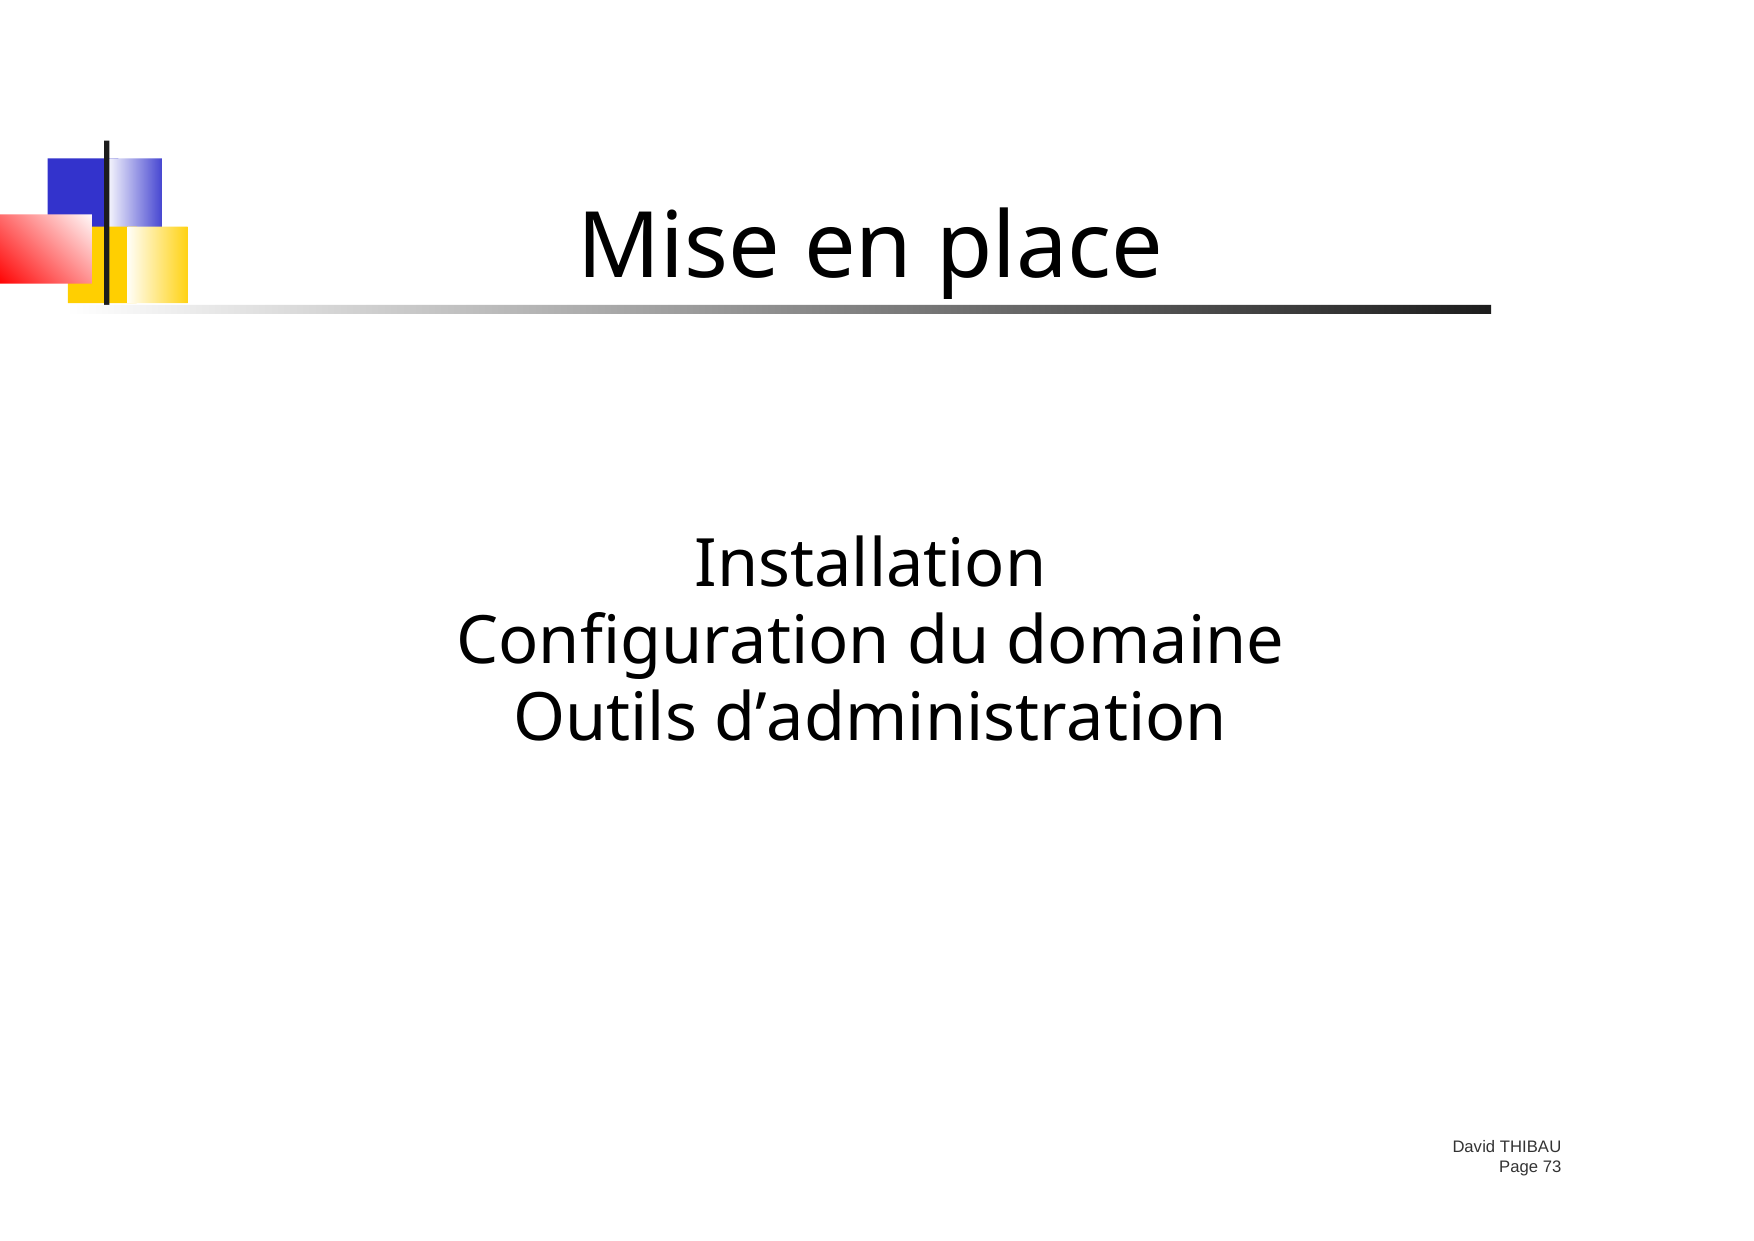

# Mise en place
Installation
Configuration du domaine
Outils d’administration